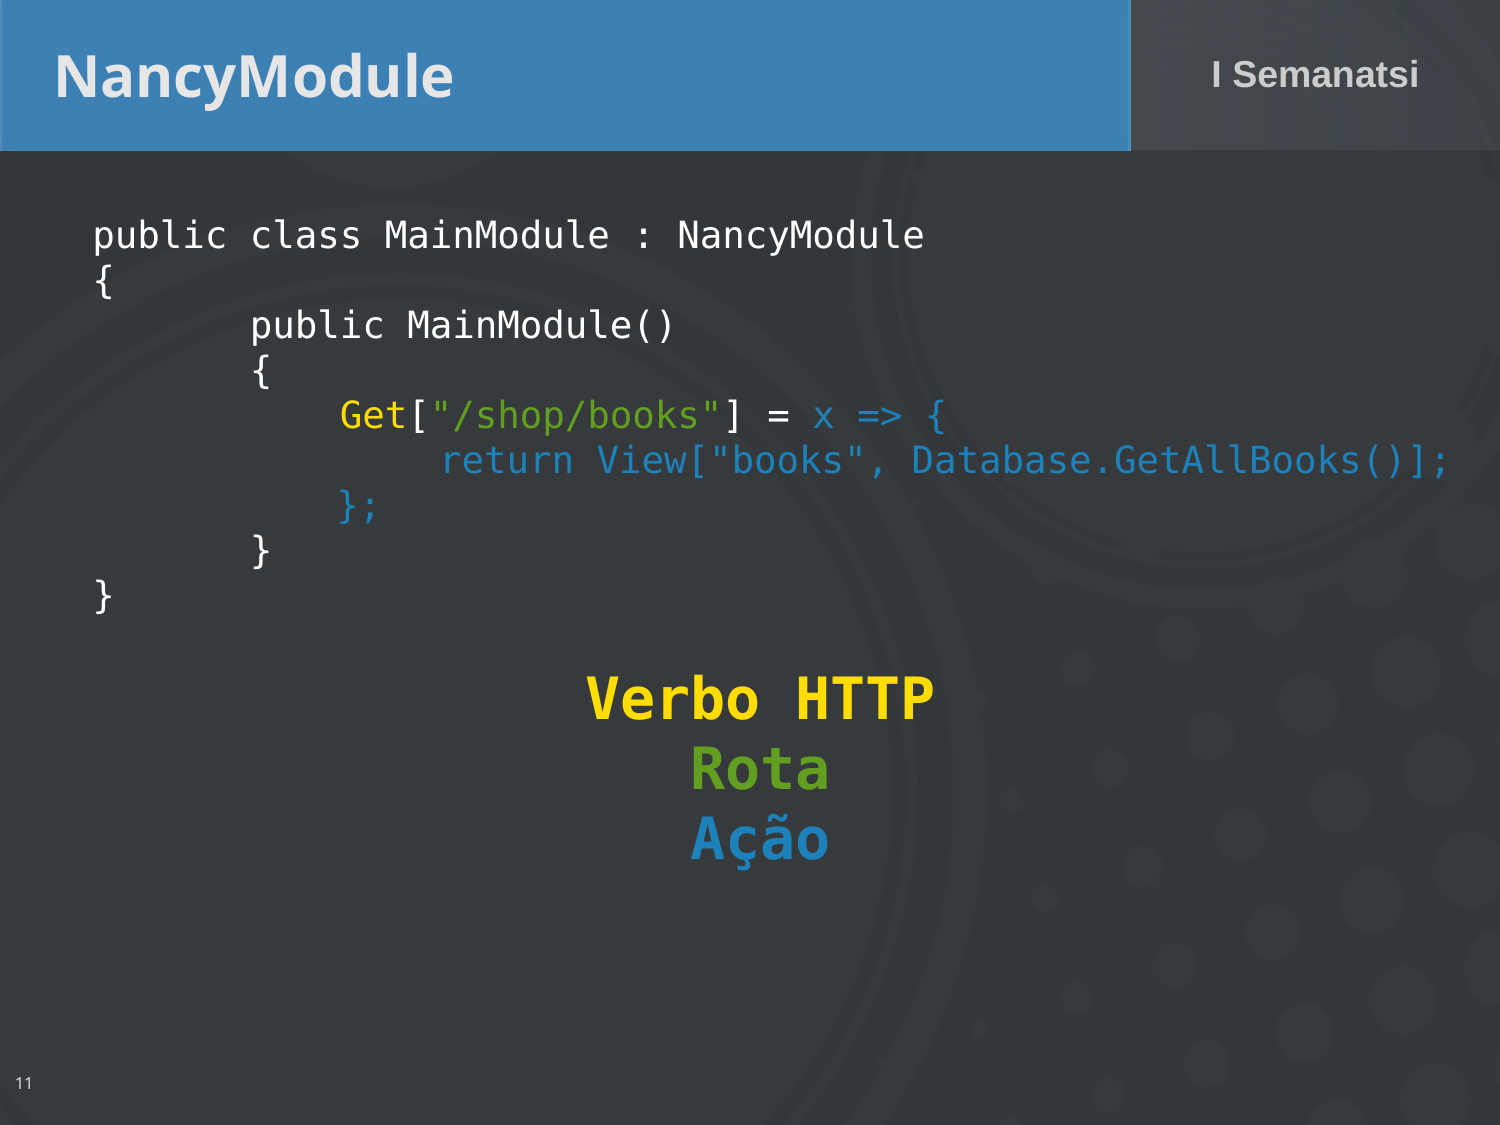

# NancyModule
 public class MainModule : NancyModule
 {
 public MainModule()
 {
 Get["/shop/books"] = x => {
					return View["books", Database.GetAllBooks()];
			 };
 }
 }
Verbo HTTP
Rota
Ação
11